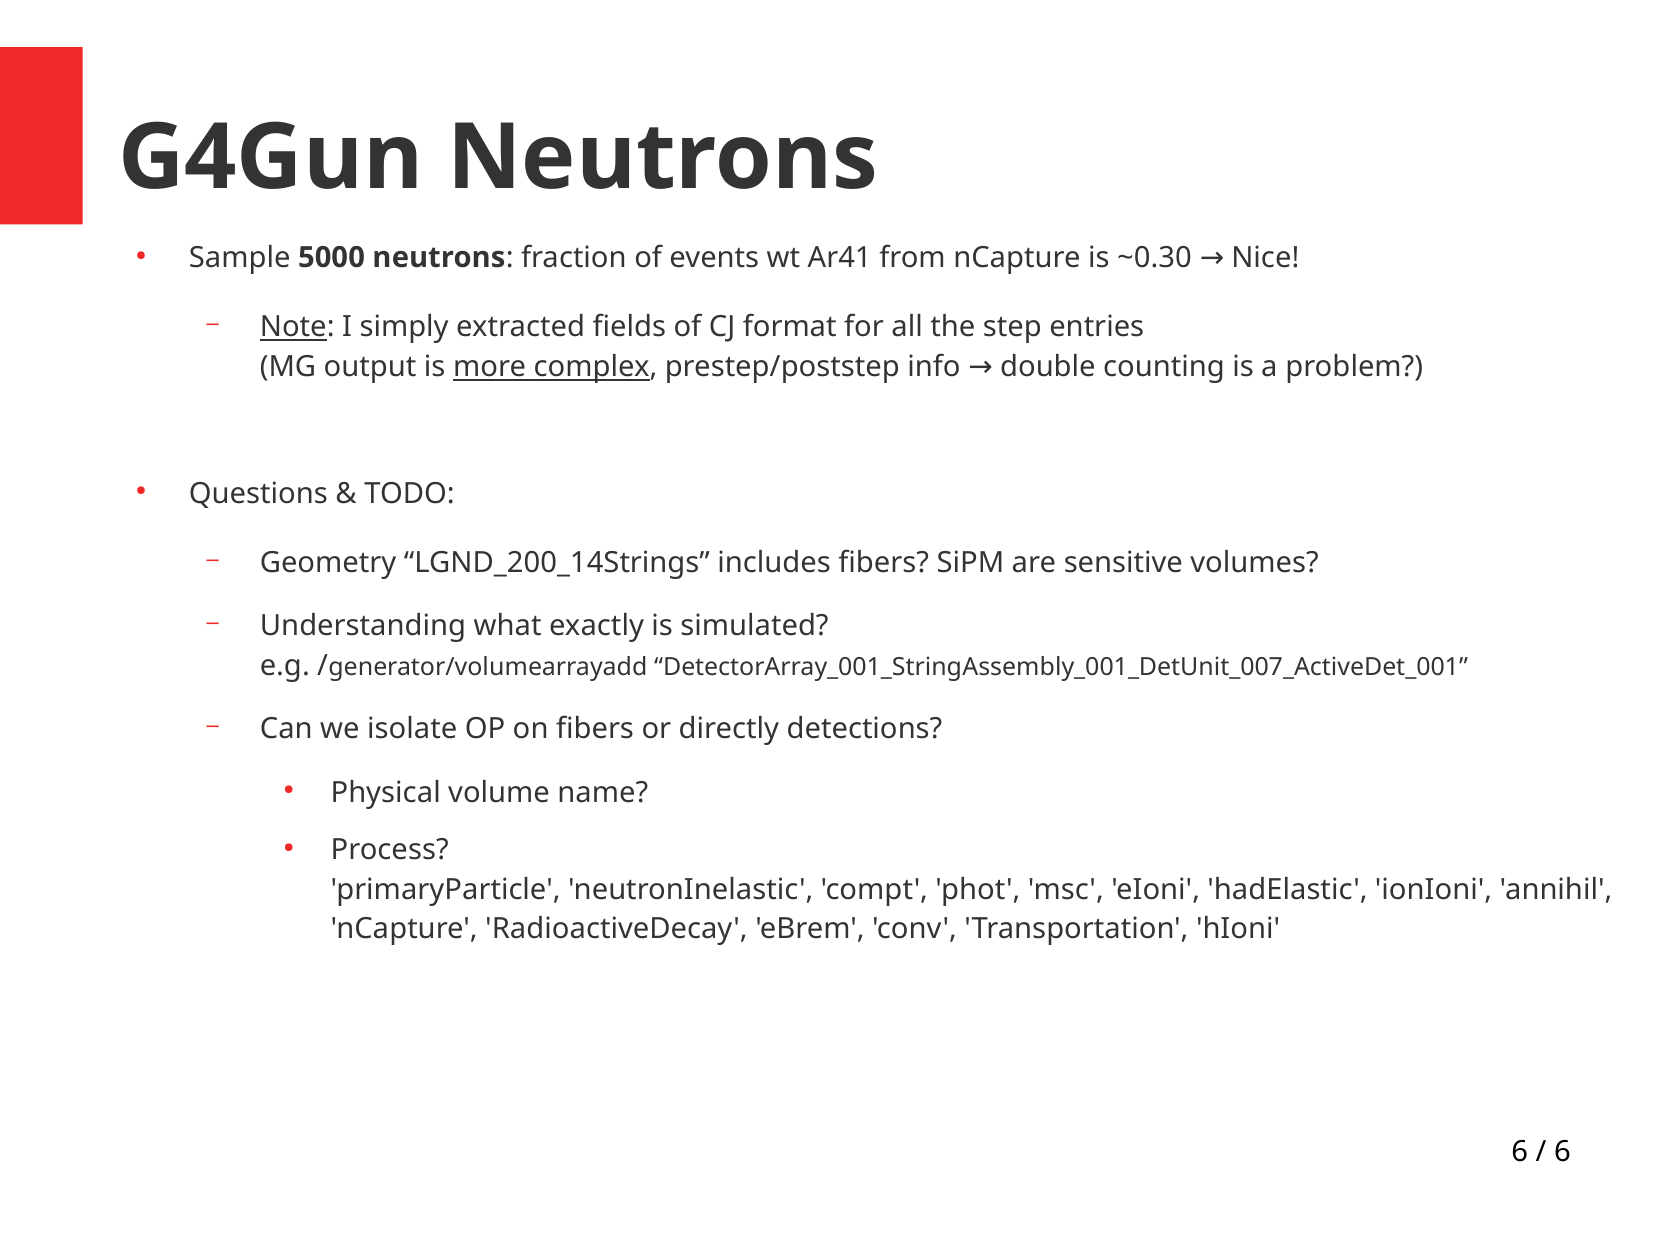

# G4Gun Neutrons
Sample 5000 neutrons: fraction of events wt Ar41 from nCapture is ~0.30 → Nice!
Note: I simply extracted fields of CJ format for all the step entries
(MG output is more complex, prestep/poststep info → double counting is a problem?)
Questions & TODO:
Geometry “LGND_200_14Strings” includes fibers? SiPM are sensitive volumes?
Understanding what exactly is simulated?
e.g. /generator/volumearrayadd “DetectorArray_001_StringAssembly_001_DetUnit_007_ActiveDet_001”
Can we isolate OP on fibers or directly detections?
Physical volume name?
Process?
'primaryParticle', 'neutronInelastic', 'compt', 'phot', 'msc', 'eIoni', 'hadElastic', 'ionIoni', 'annihil', 'nCapture', 'RadioactiveDecay', 'eBrem', 'conv', 'Transportation', 'hIoni'
6